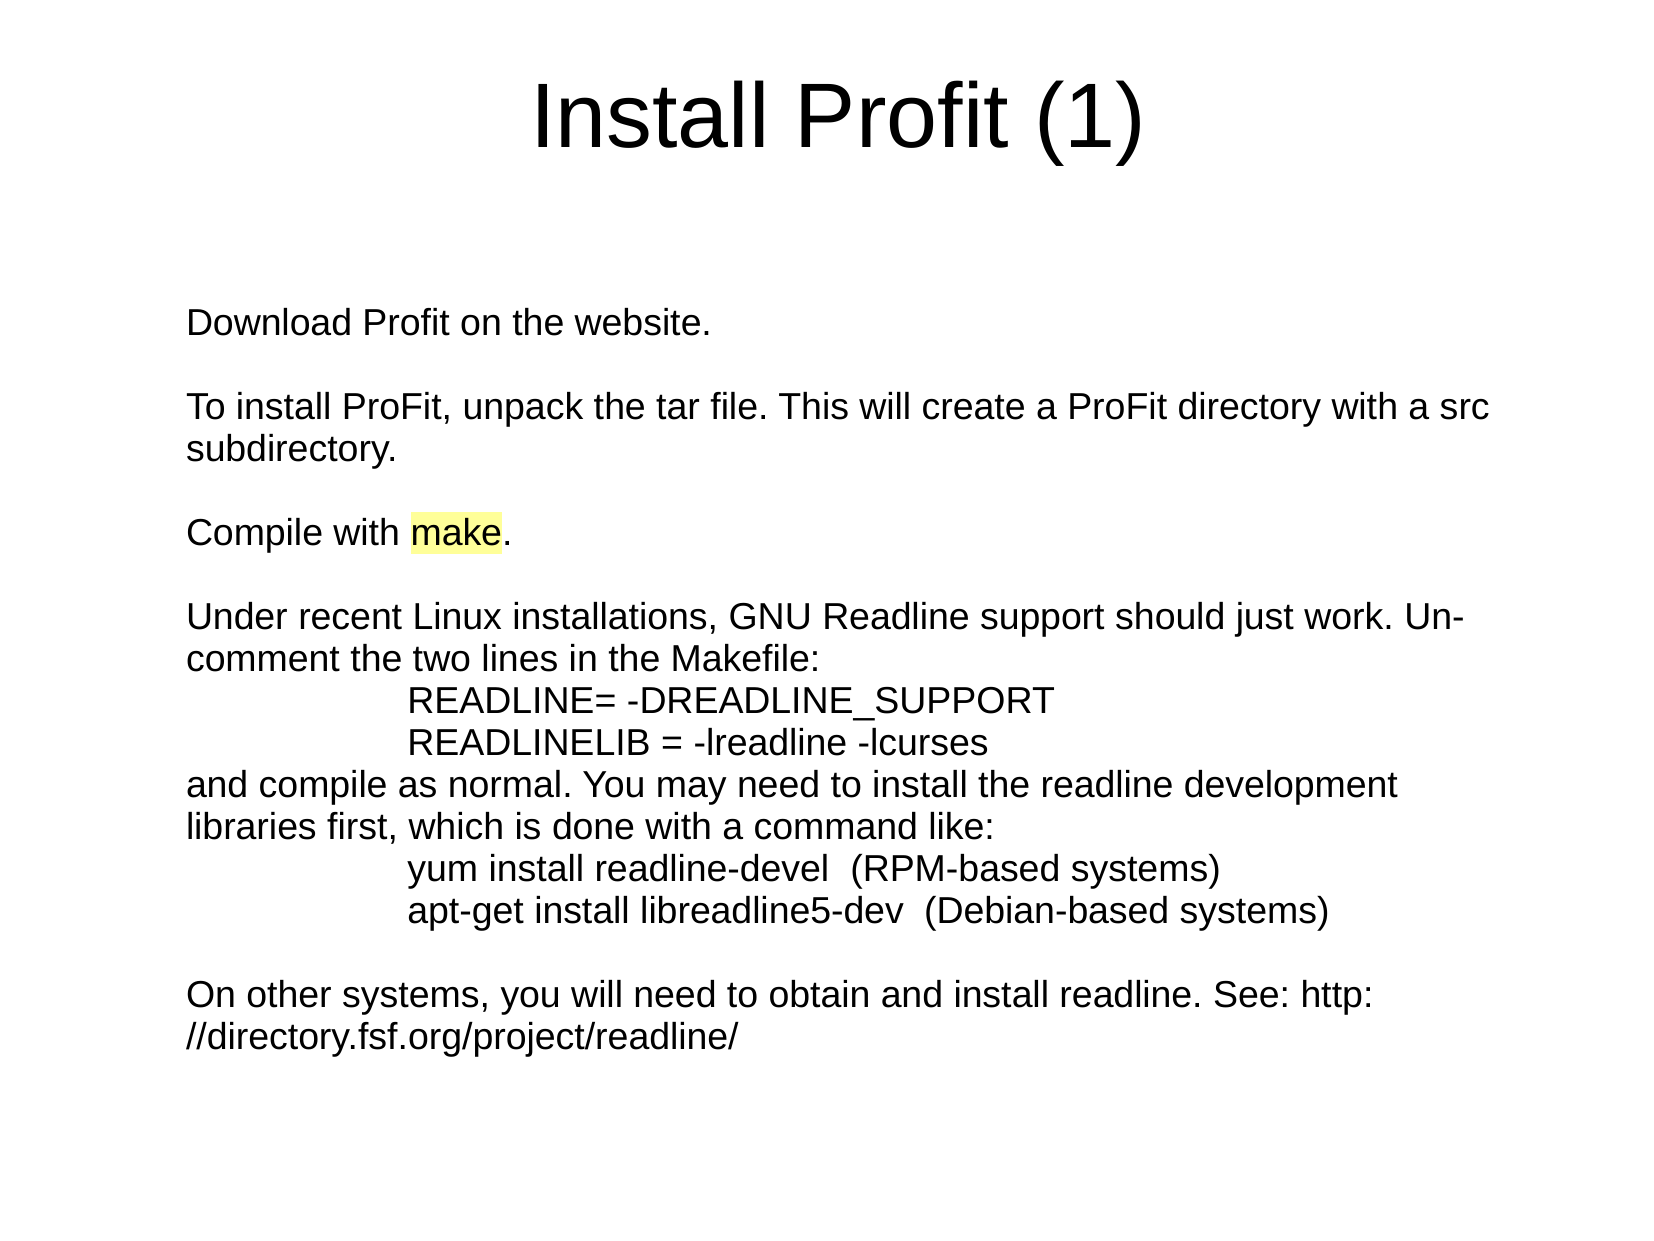

# Install Profit (1)
Download Profit on the website.
To install ProFit, unpack the tar file. This will create a ProFit directory with a src
subdirectory.
Compile with make.
Under recent Linux installations, GNU Readline support should just work. Un-
comment the two lines in the Makefile:
			READLINE= -DREADLINE_SUPPORT
			READLINELIB = -lreadline -lcurses
and compile as normal. You may need to install the readline development libraries first, which is done with a command like:
			yum install readline-devel	(RPM-based systems)
			apt-get install libreadline5-dev	(Debian-based systems)
On other systems, you will need to obtain and install readline. See: http:
//directory.fsf.org/project/readline/